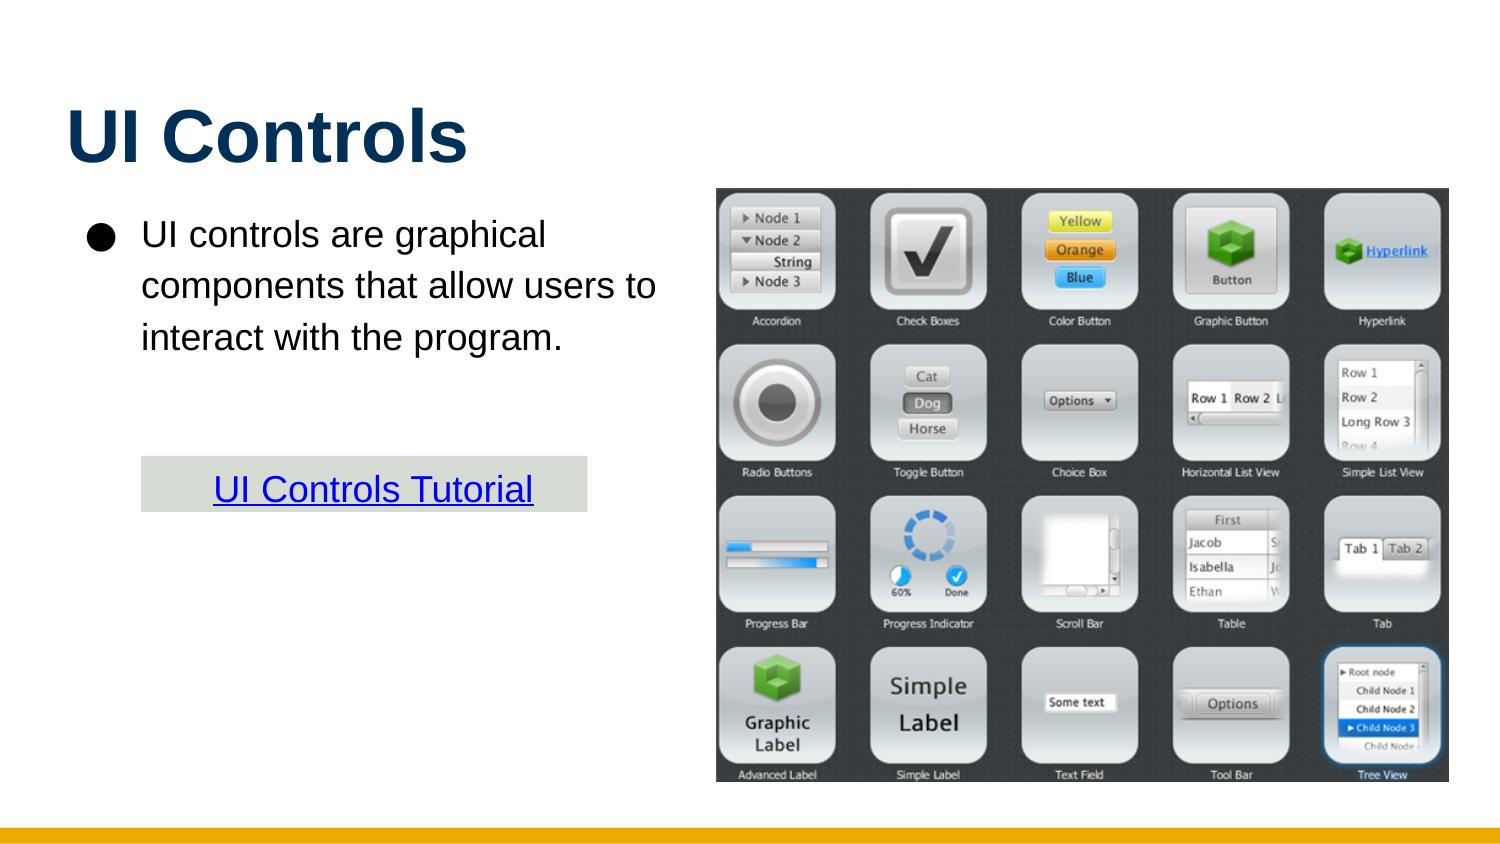

UI Controls
UI controls are graphical components that allow users to interact with the program.
UI Controls Tutorial